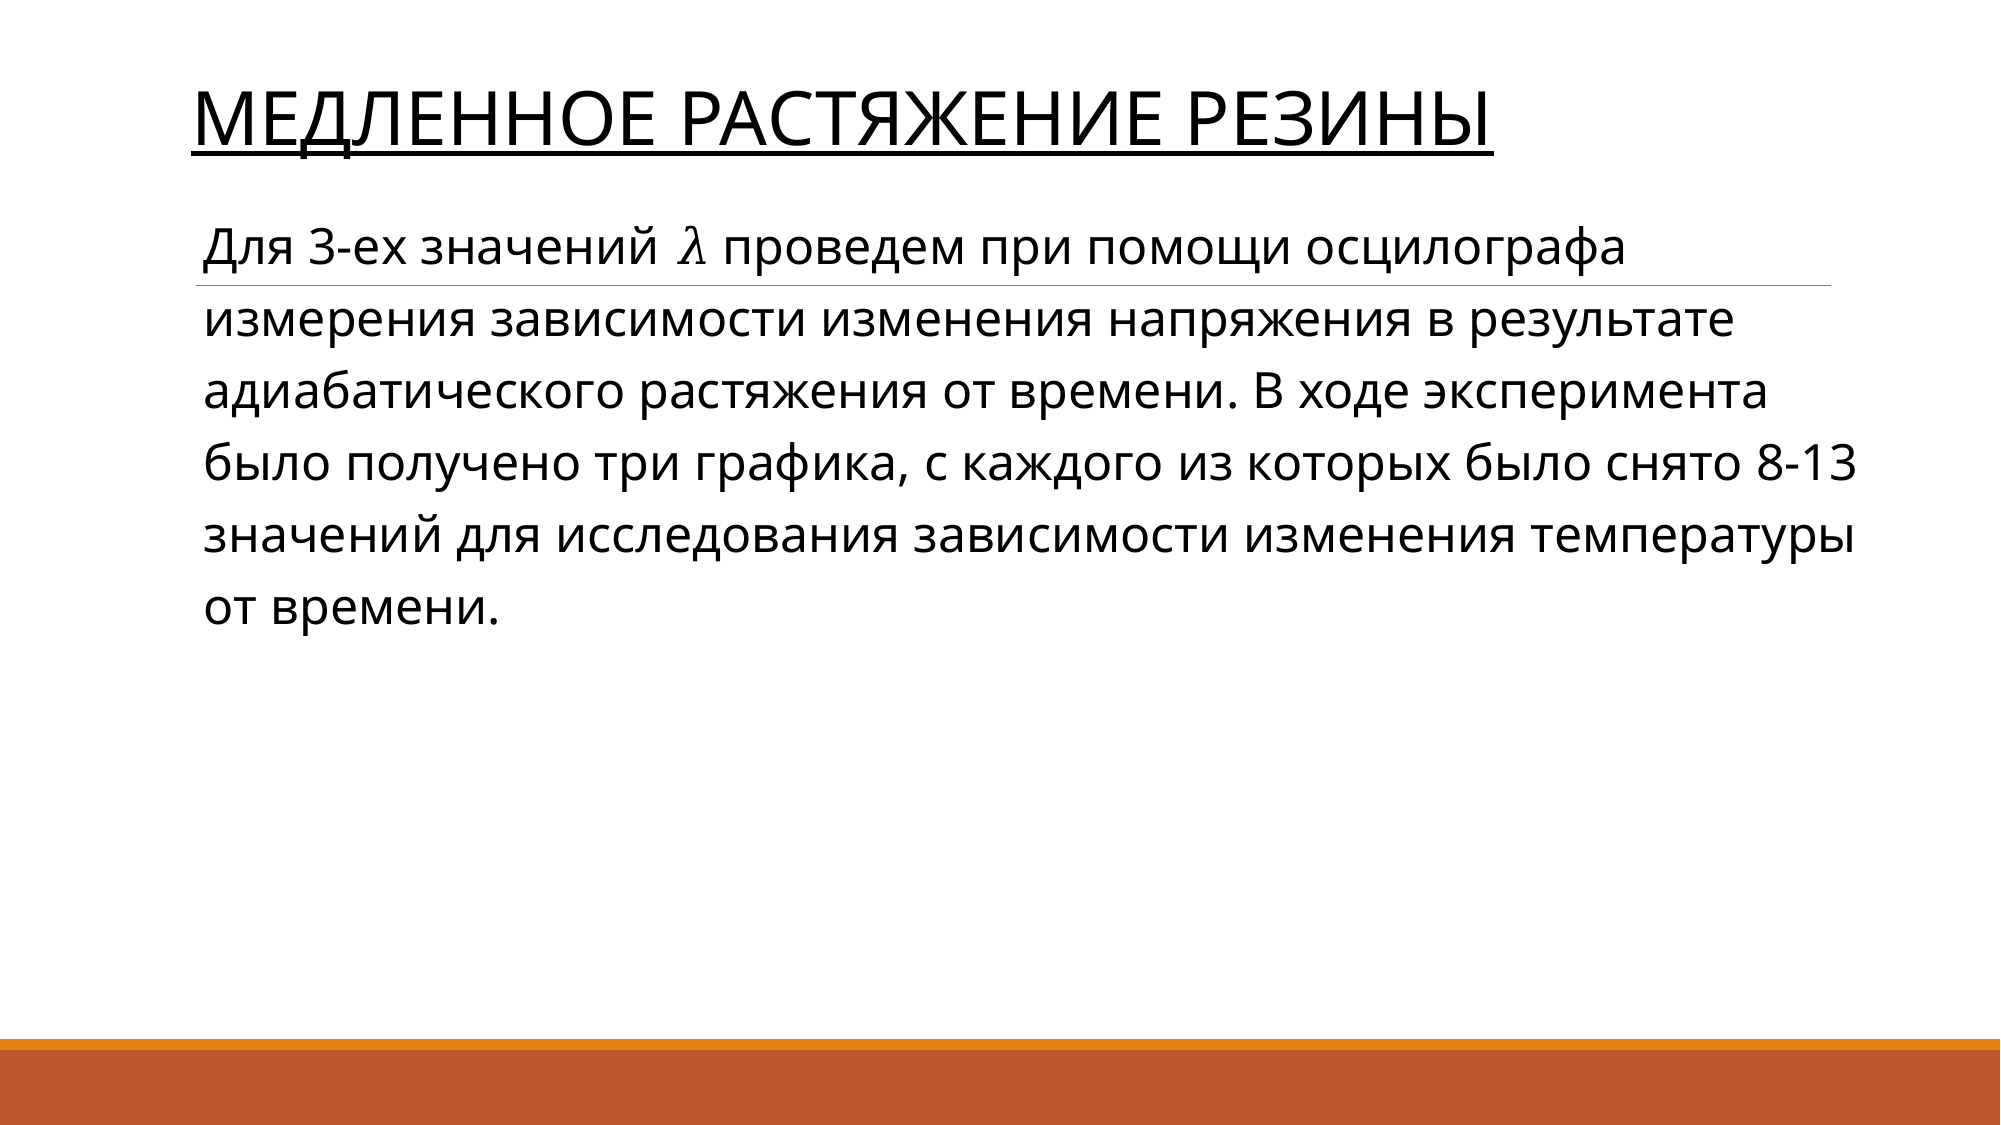

# Медленное растяжение резины
Для 3-ех значений 𝜆 проведем при помощи осцилографа измерения зависимости изменения напряжения в результате адиабатического растяжения от времени. В ходе эксперимента было получено три графика, с каждого из которых было снято 8-13 значений для исследования зависимости изменения температуры от времени.